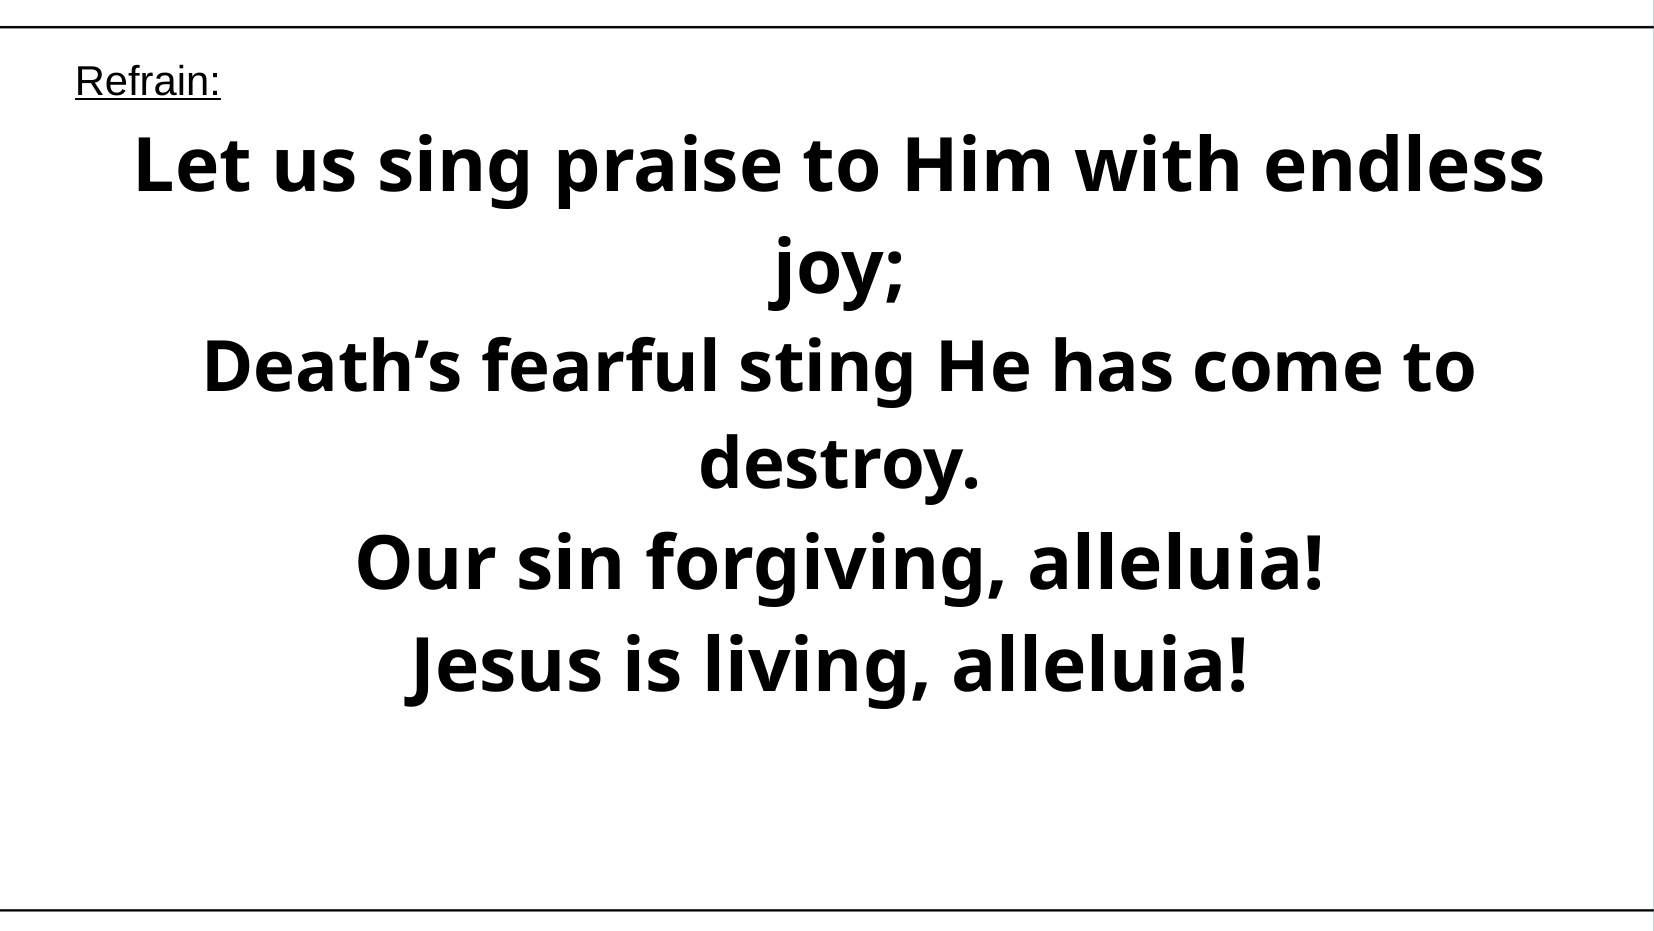

Refrain:
Let us sing praise to Him with endless joy;
Death’s fearful sting He has come to destroy.
Our sin forgiving, alleluia!
Jesus is living, alleluia!